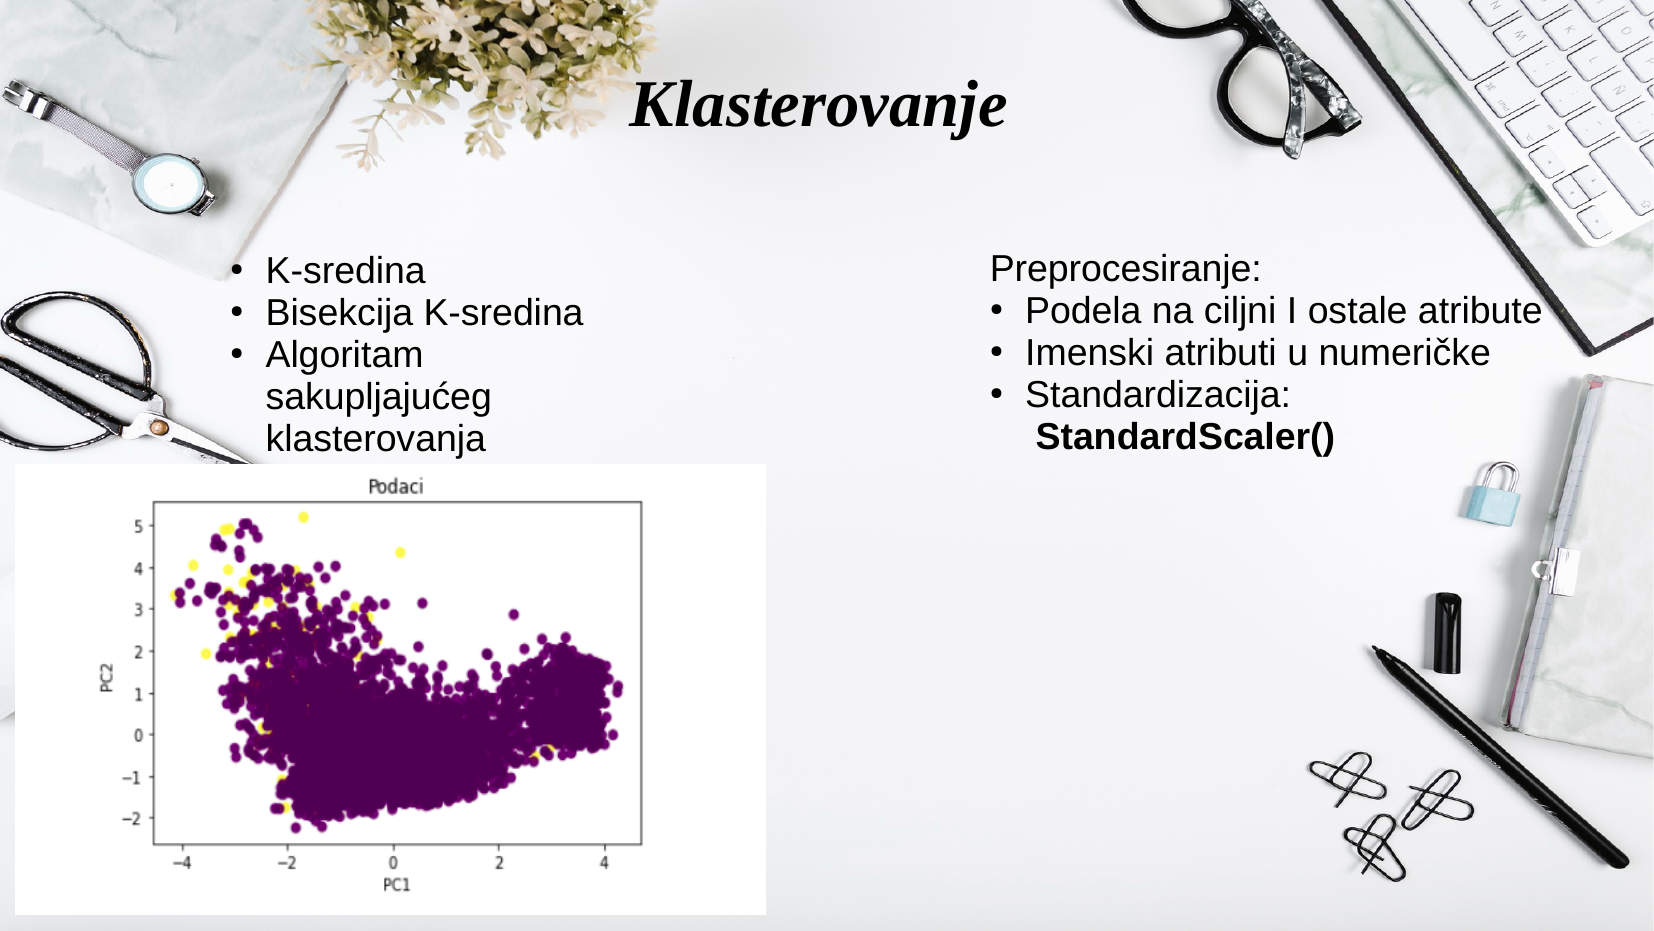

Klasterovanje
Preprocesiranje:
Podela na ciljni I ostale atribute
Imenski atributi u numeričke
Standardizacija:
 StandardScaler()
K-sredina
Bisekcija K-sredina
Algoritam sakupljajućeg klasterovanja